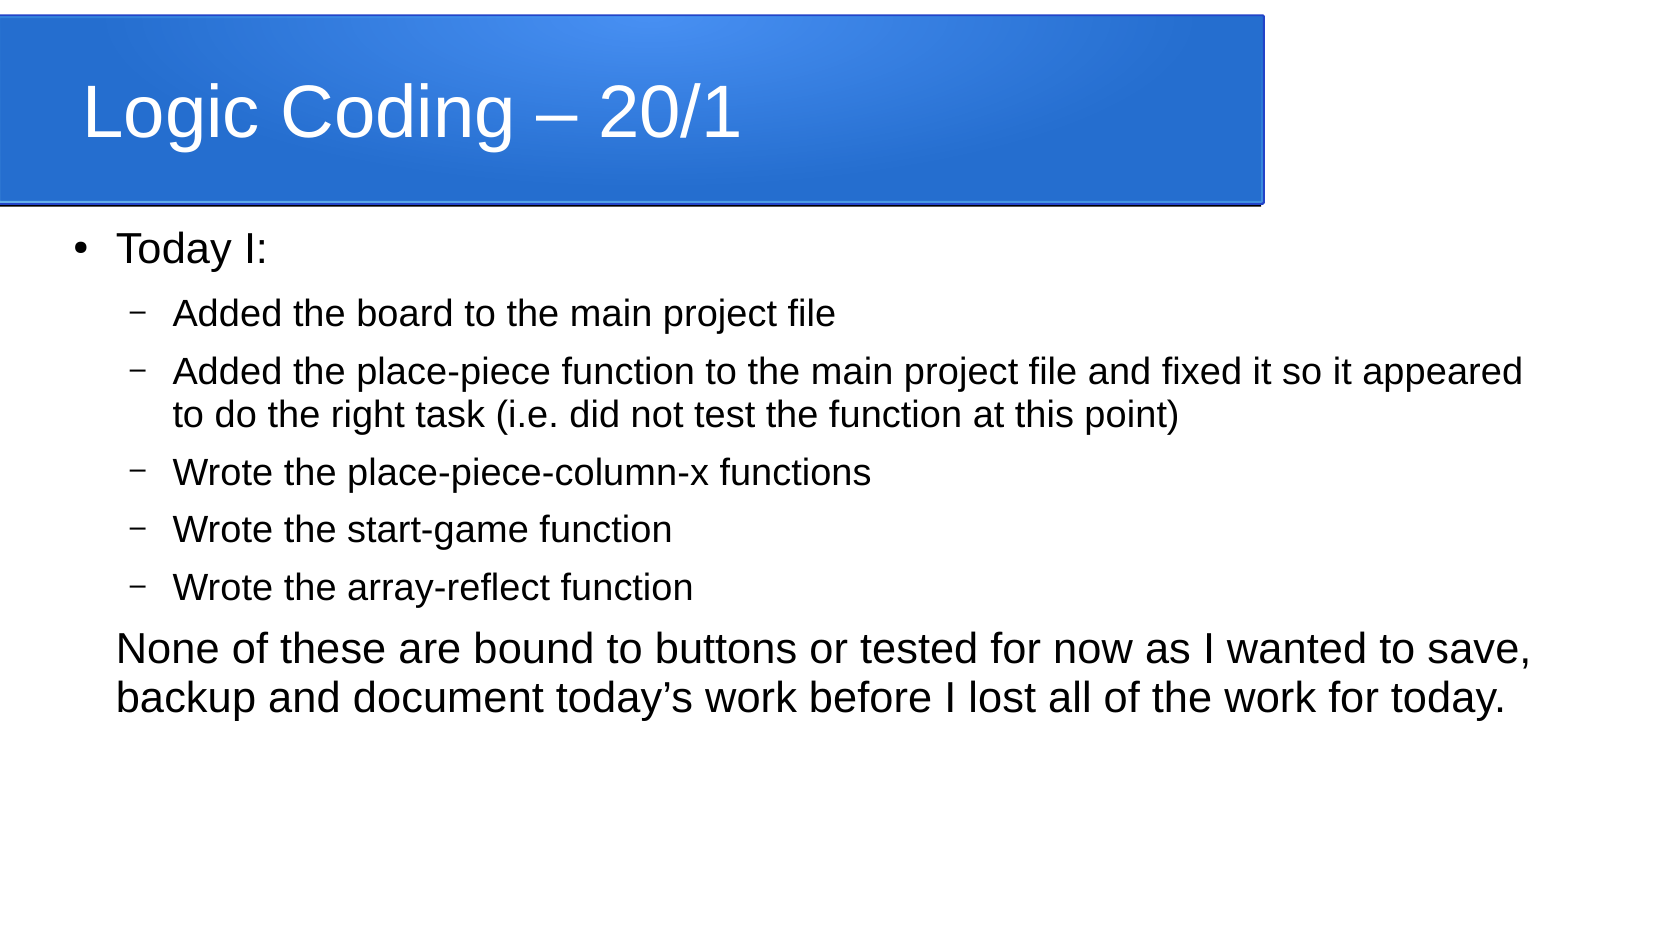

# Logic Coding – 20/1
Today I:
Added the board to the main project file
Added the place-piece function to the main project file and fixed it so it appeared to do the right task (i.e. did not test the function at this point)
Wrote the place-piece-column-x functions
Wrote the start-game function
Wrote the array-reflect function
None of these are bound to buttons or tested for now as I wanted to save, backup and document today’s work before I lost all of the work for today.